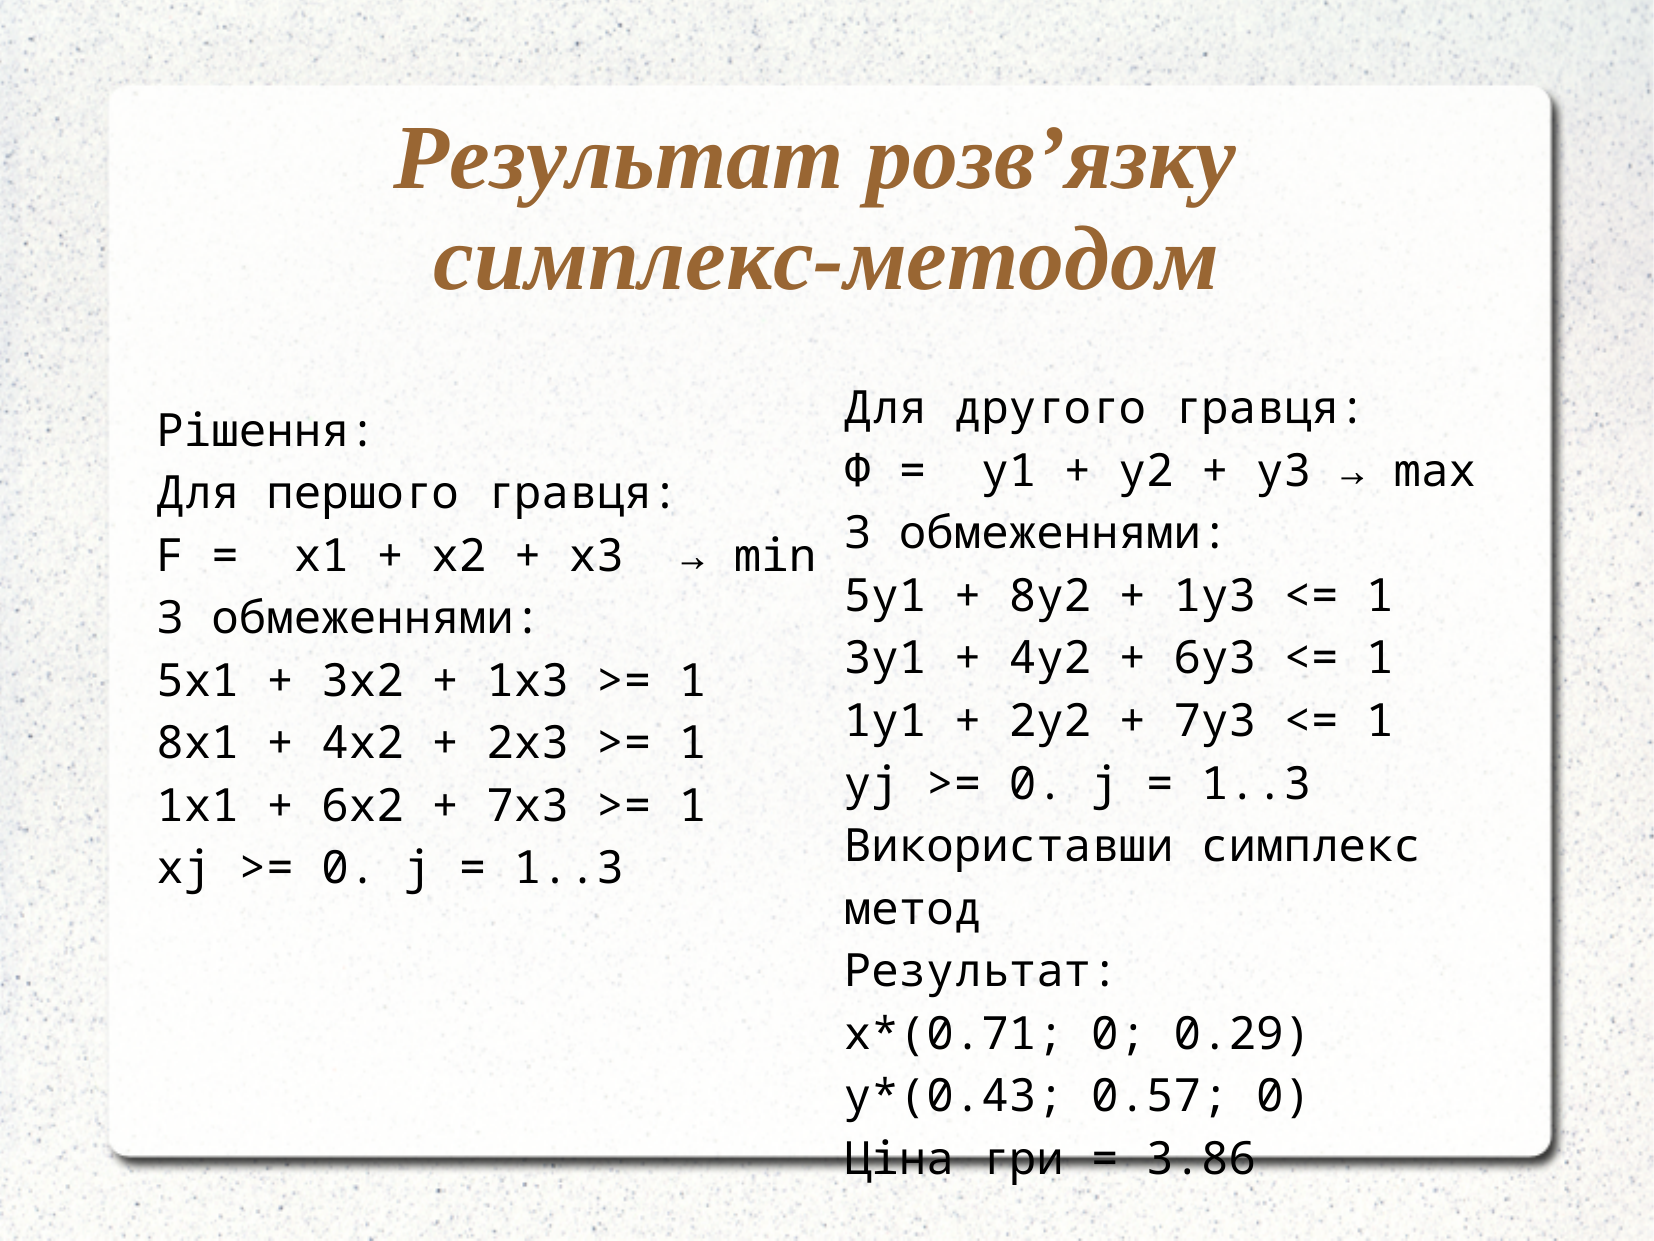

# Результат розв’язку симплекс-методом
Для другого гравця:
Ф = y1 + y2 + y3 → max
З обмеженнями:
5y1 + 8y2 + 1y3 <= 1
3y1 + 4y2 + 6y3 <= 1
1y1 + 2y2 + 7y3 <= 1
yj >= 0. j = 1..3
Використавши симплекс метод
Результат:
x*(0.71; 0; 0.29)
y*(0.43; 0.57; 0)
Ціна гри = 3.86
Рішення:
Для першого гравця:
F = x1 + x2 + x3 → min
З обмеженнями:
5x1 + 3x2 + 1x3 >= 1
8x1 + 4x2 + 2x3 >= 1
1x1 + 6x2 + 7x3 >= 1
xj >= 0. j = 1..3